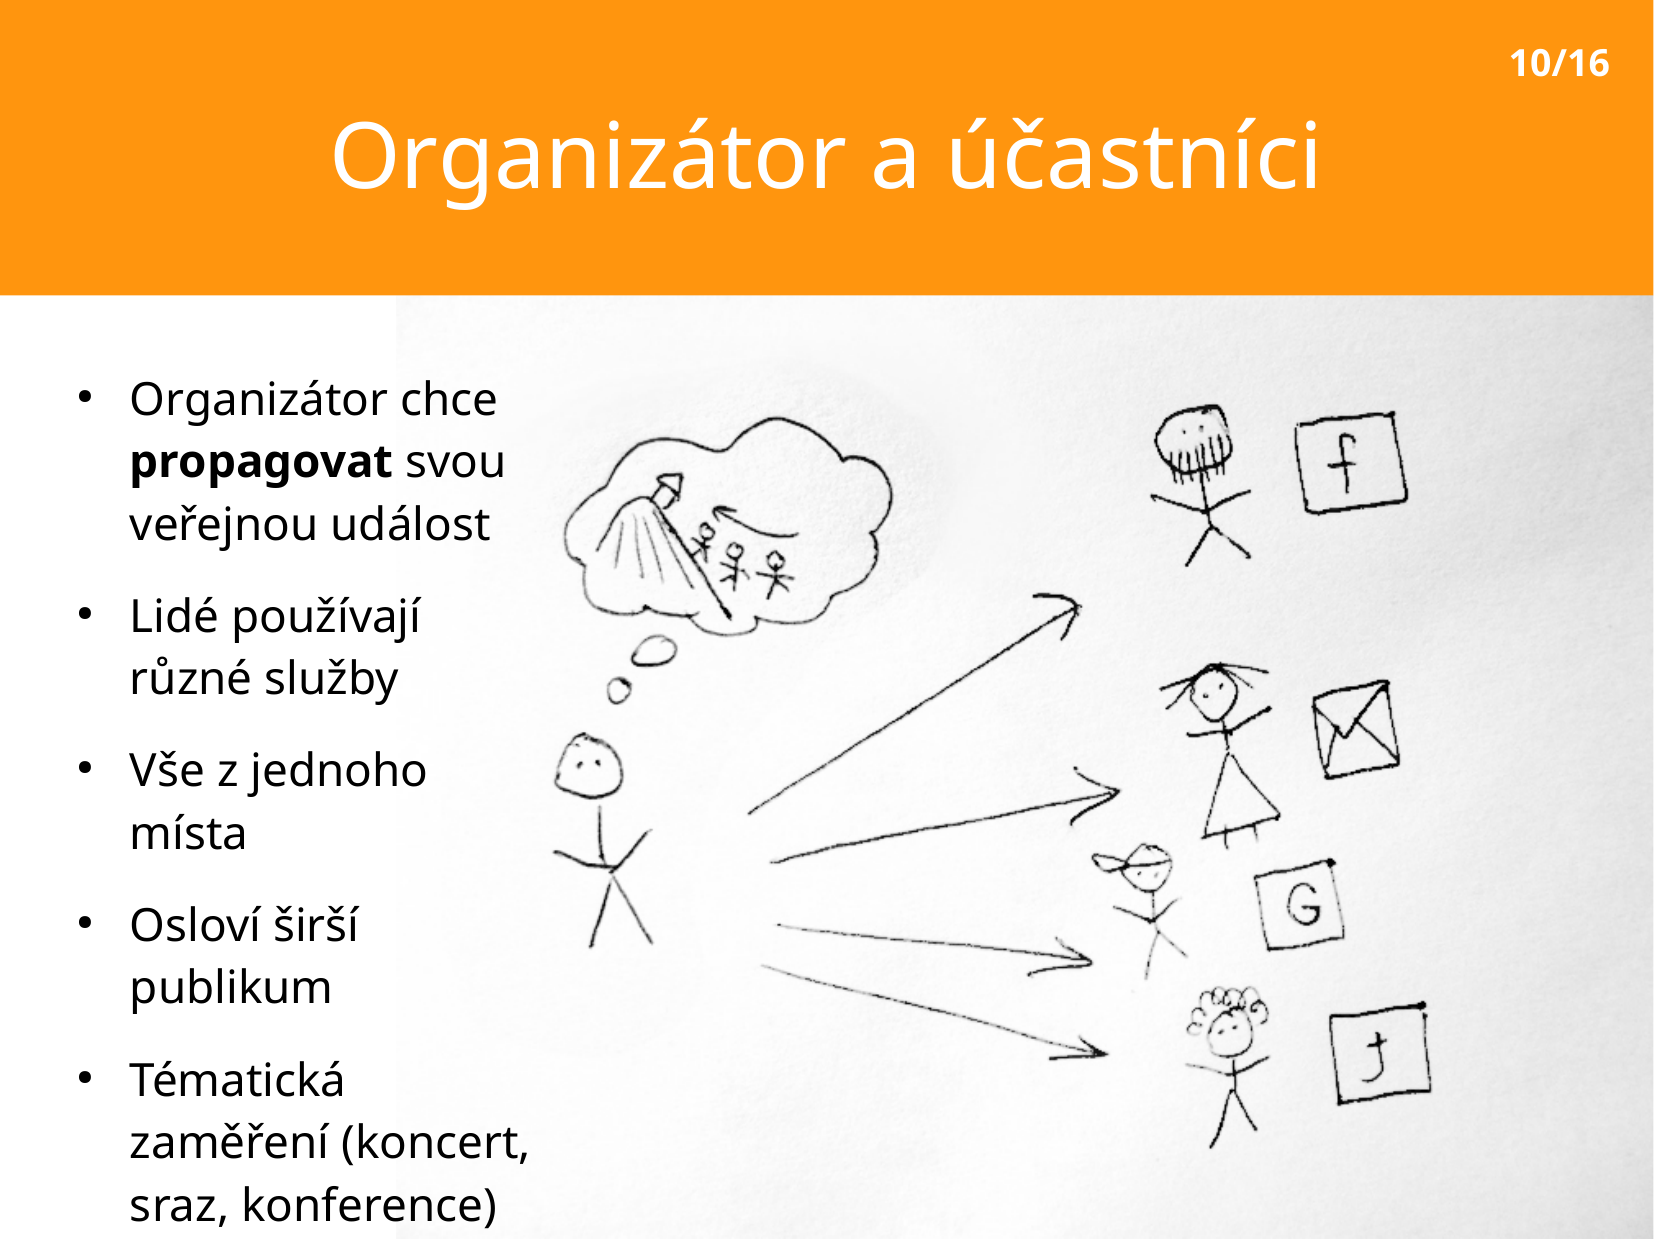

10/16
# Organizátor a účastníci
Organizátor chce propagovat svou veřejnou událost
Lidé používají různé služby
Vše z jednoho místa
Osloví širší publikum
Tématická zaměření (koncert, sraz, konference)